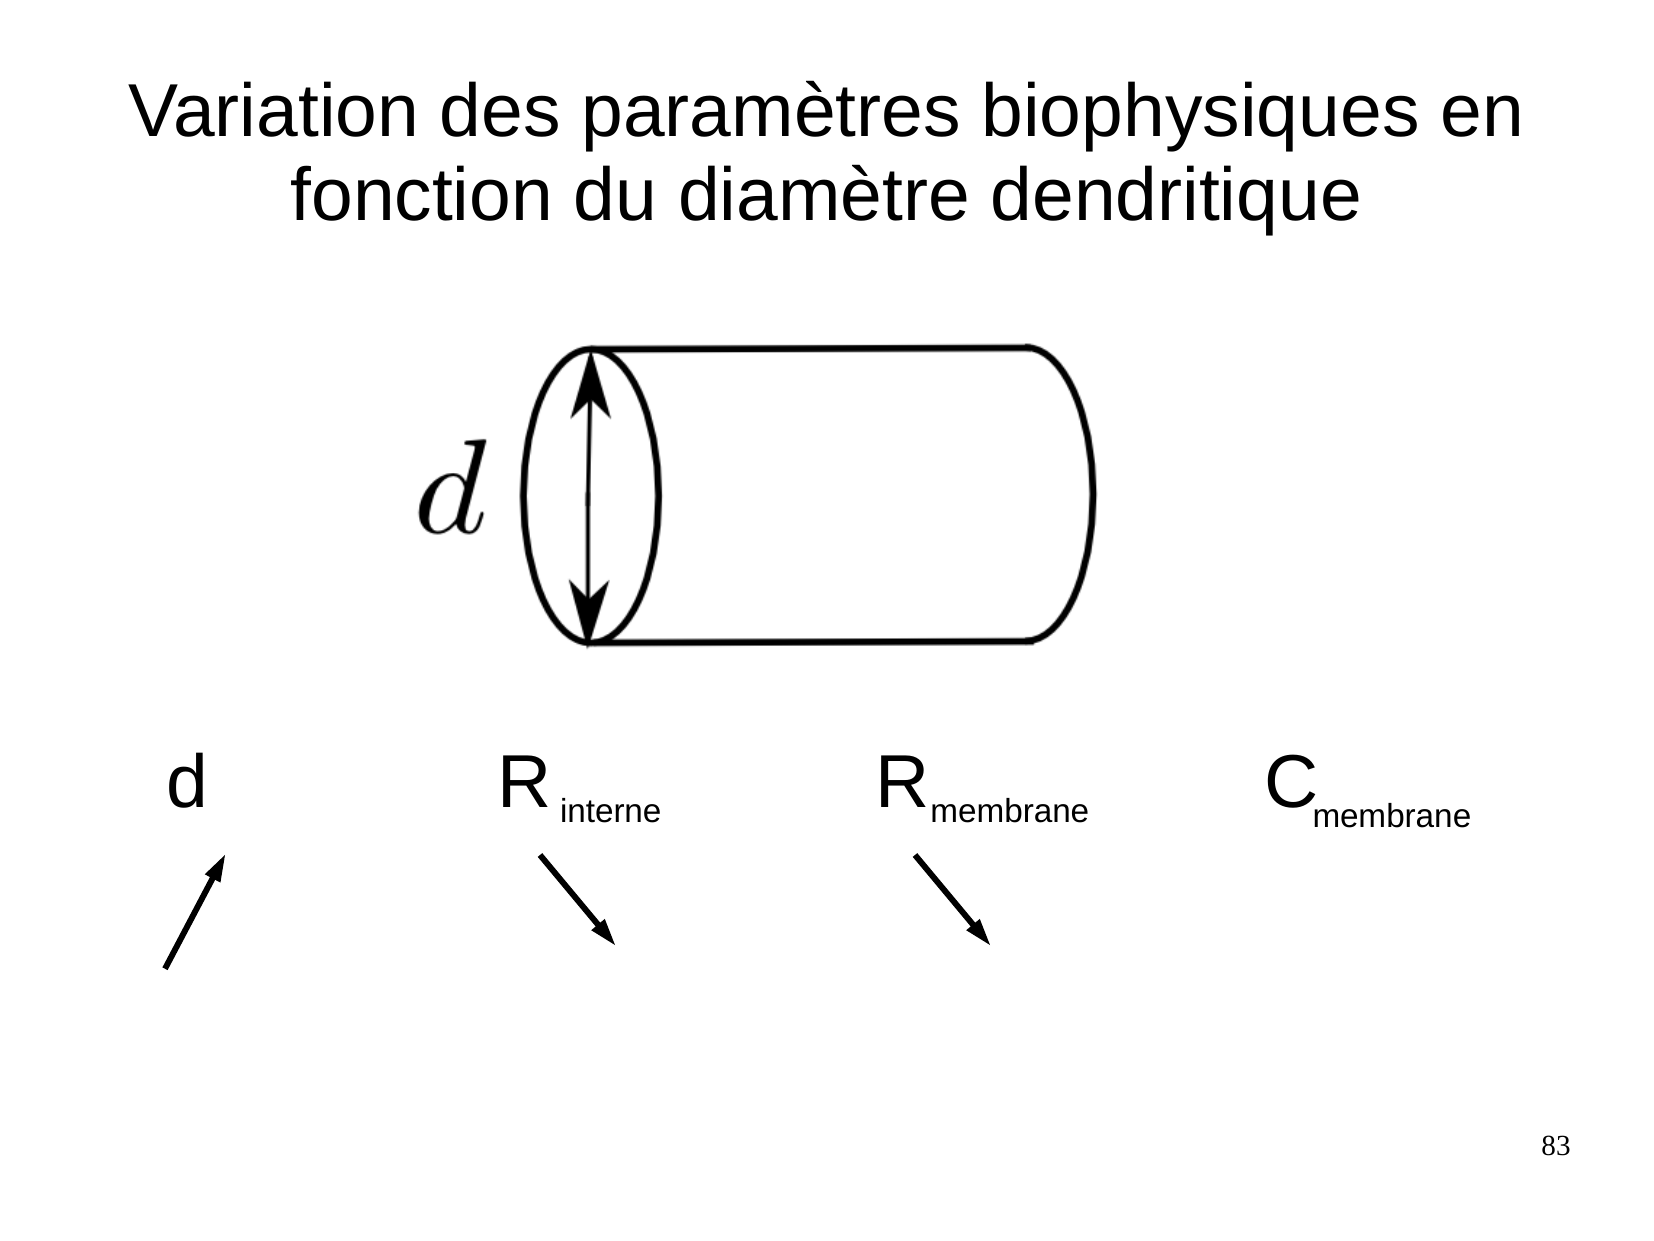

# Variation des paramètres biophysiques en fonction du diamètre dendritique
d
R
R
C
interne
membrane
membrane
83